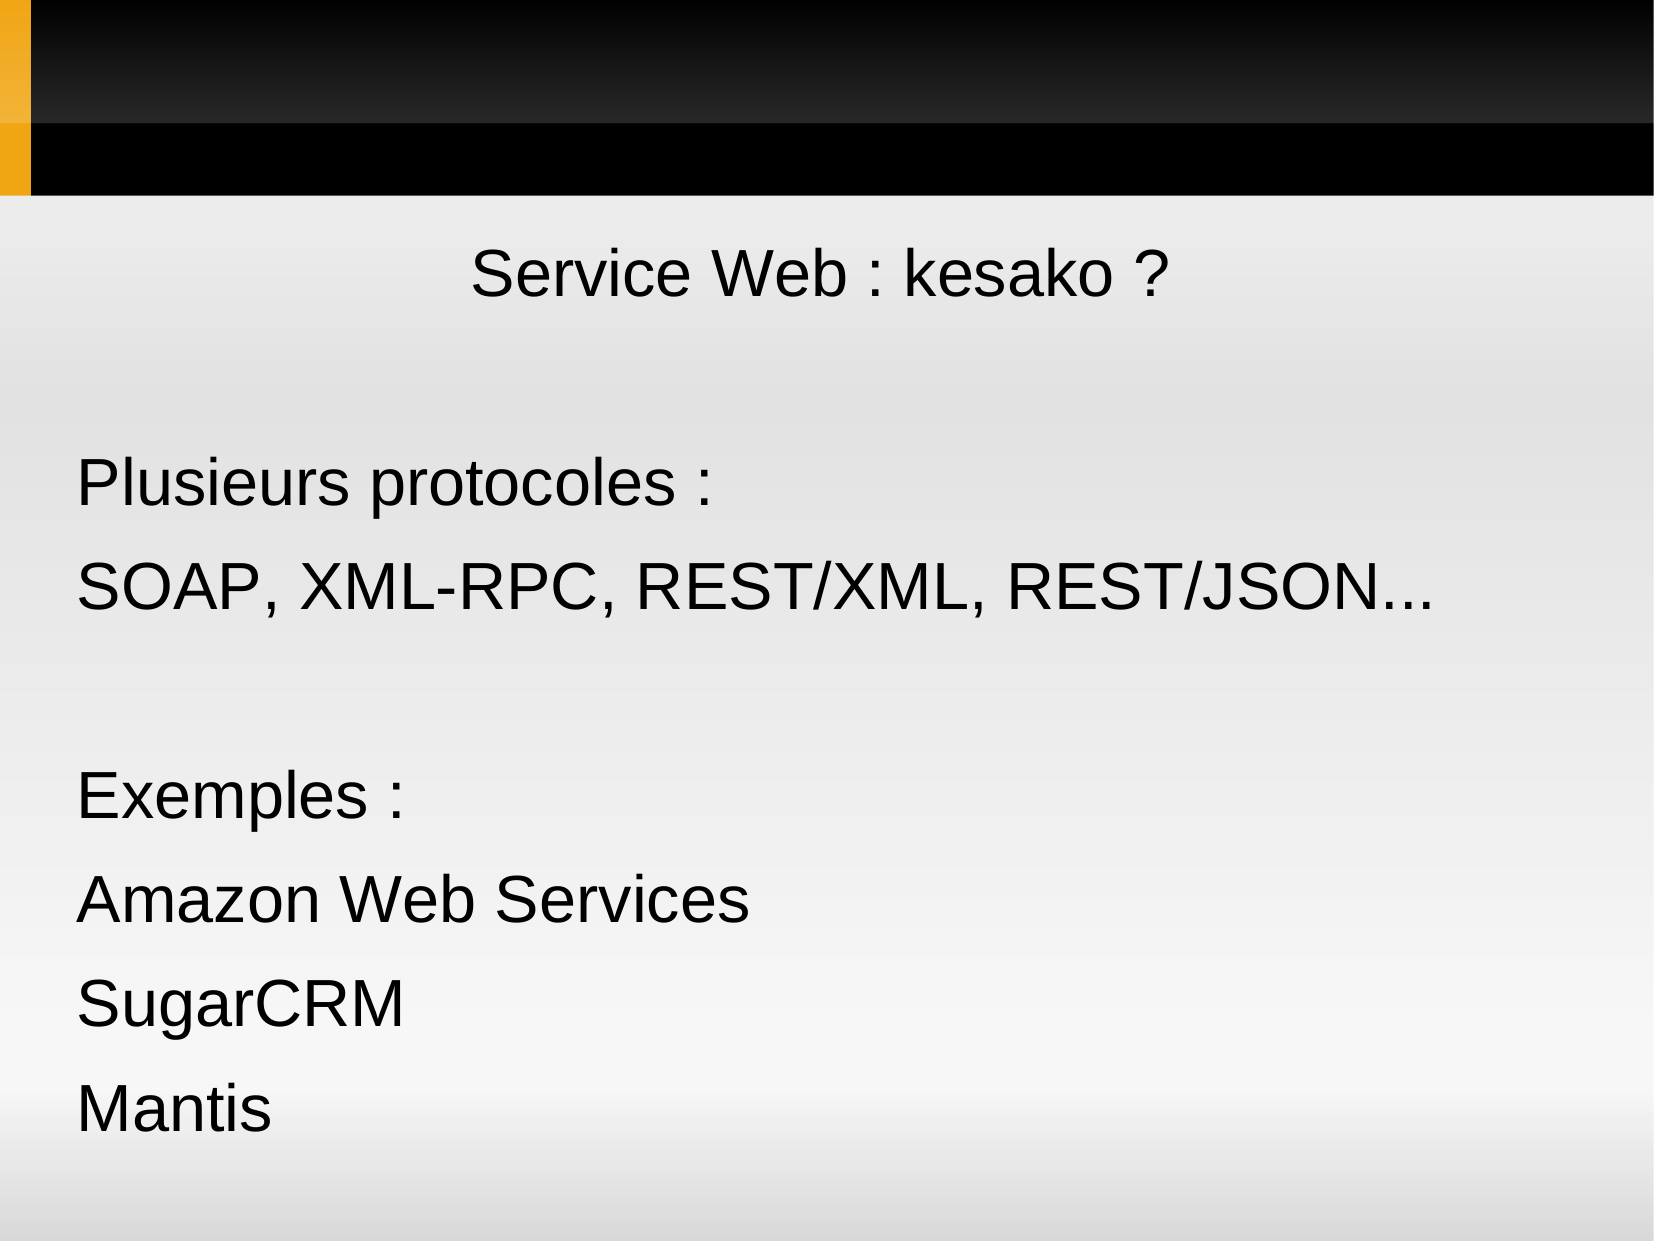

#
Service Web : kesako ?
Plusieurs protocoles :
SOAP, XML-RPC, REST/XML, REST/JSON...
Exemples :
Amazon Web Services
SugarCRM
Mantis